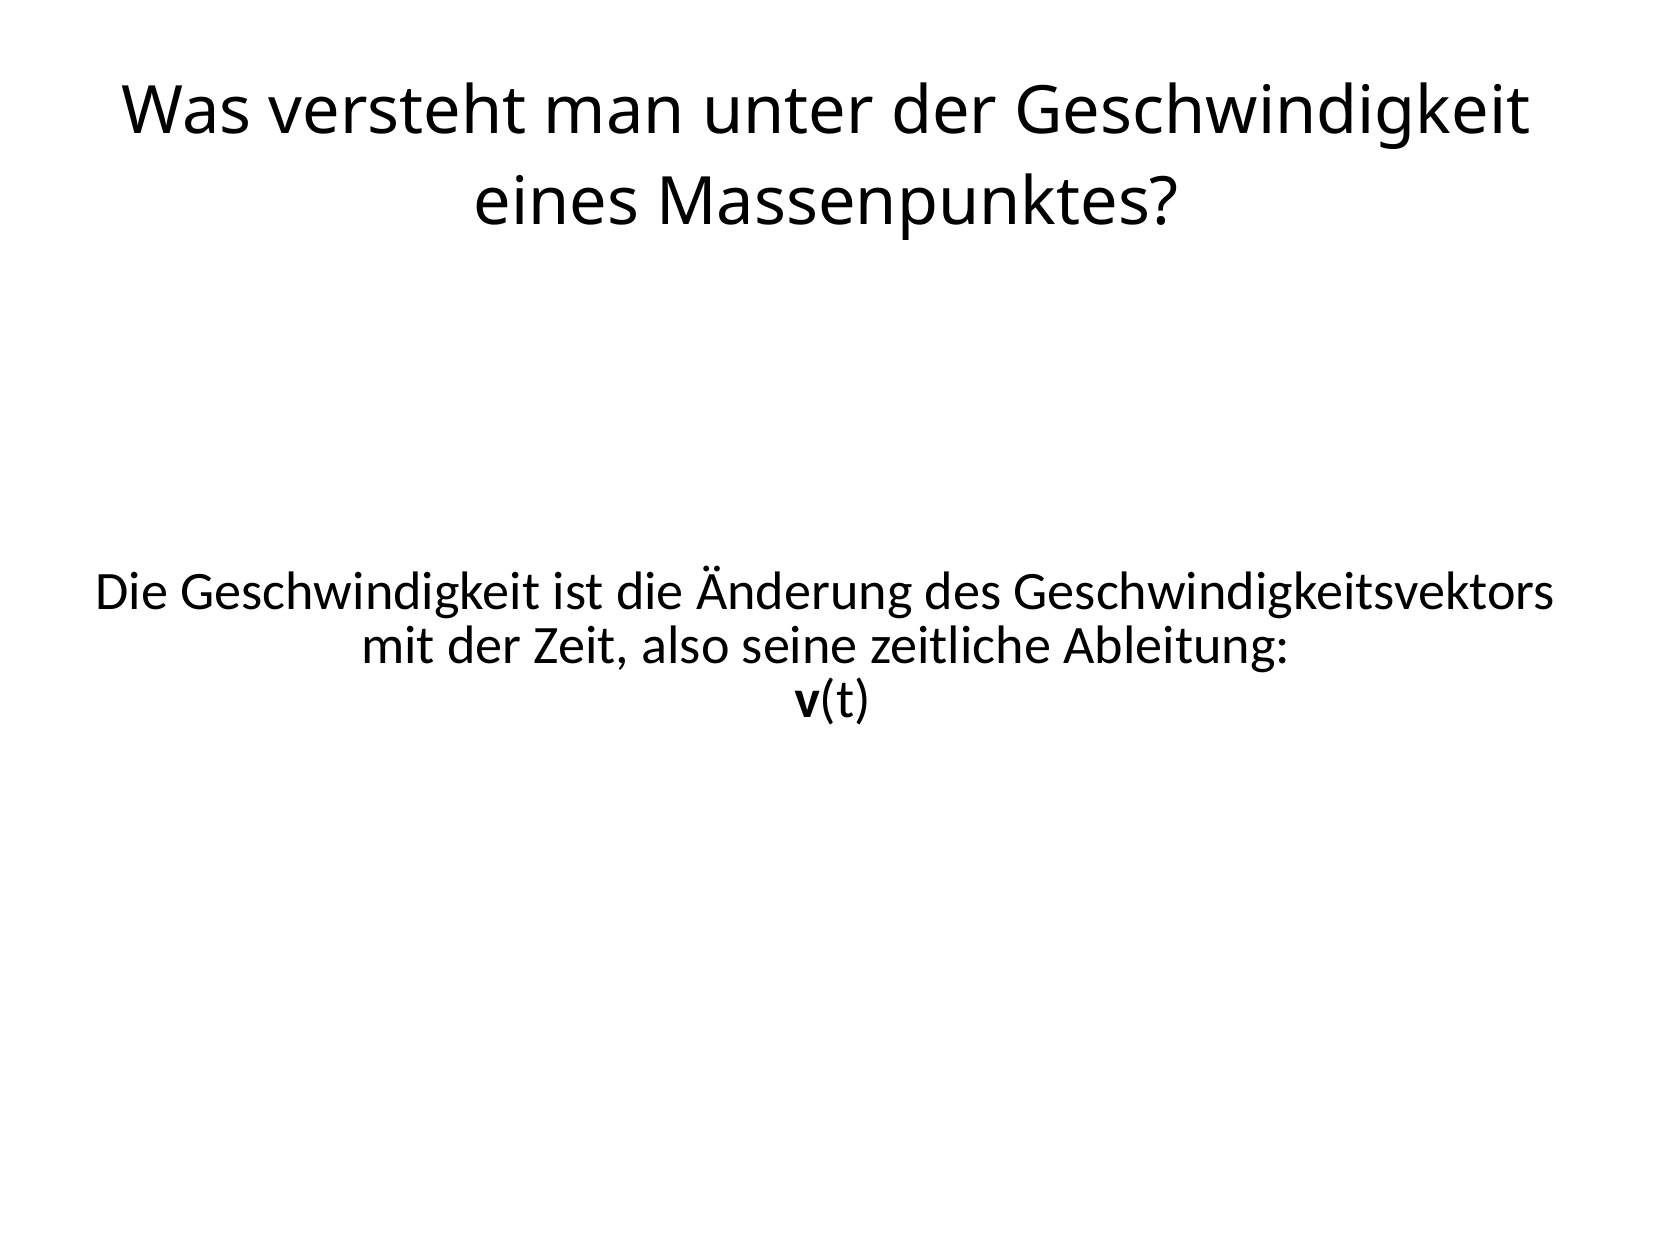

# Was versteht man unter der Geschwindigkeit eines Massenpunktes?
Die Geschwindigkeit ist die Änderung des Geschwindigkeitsvektors mit der Zeit, also seine zeitliche Ableitung:
 v(t)